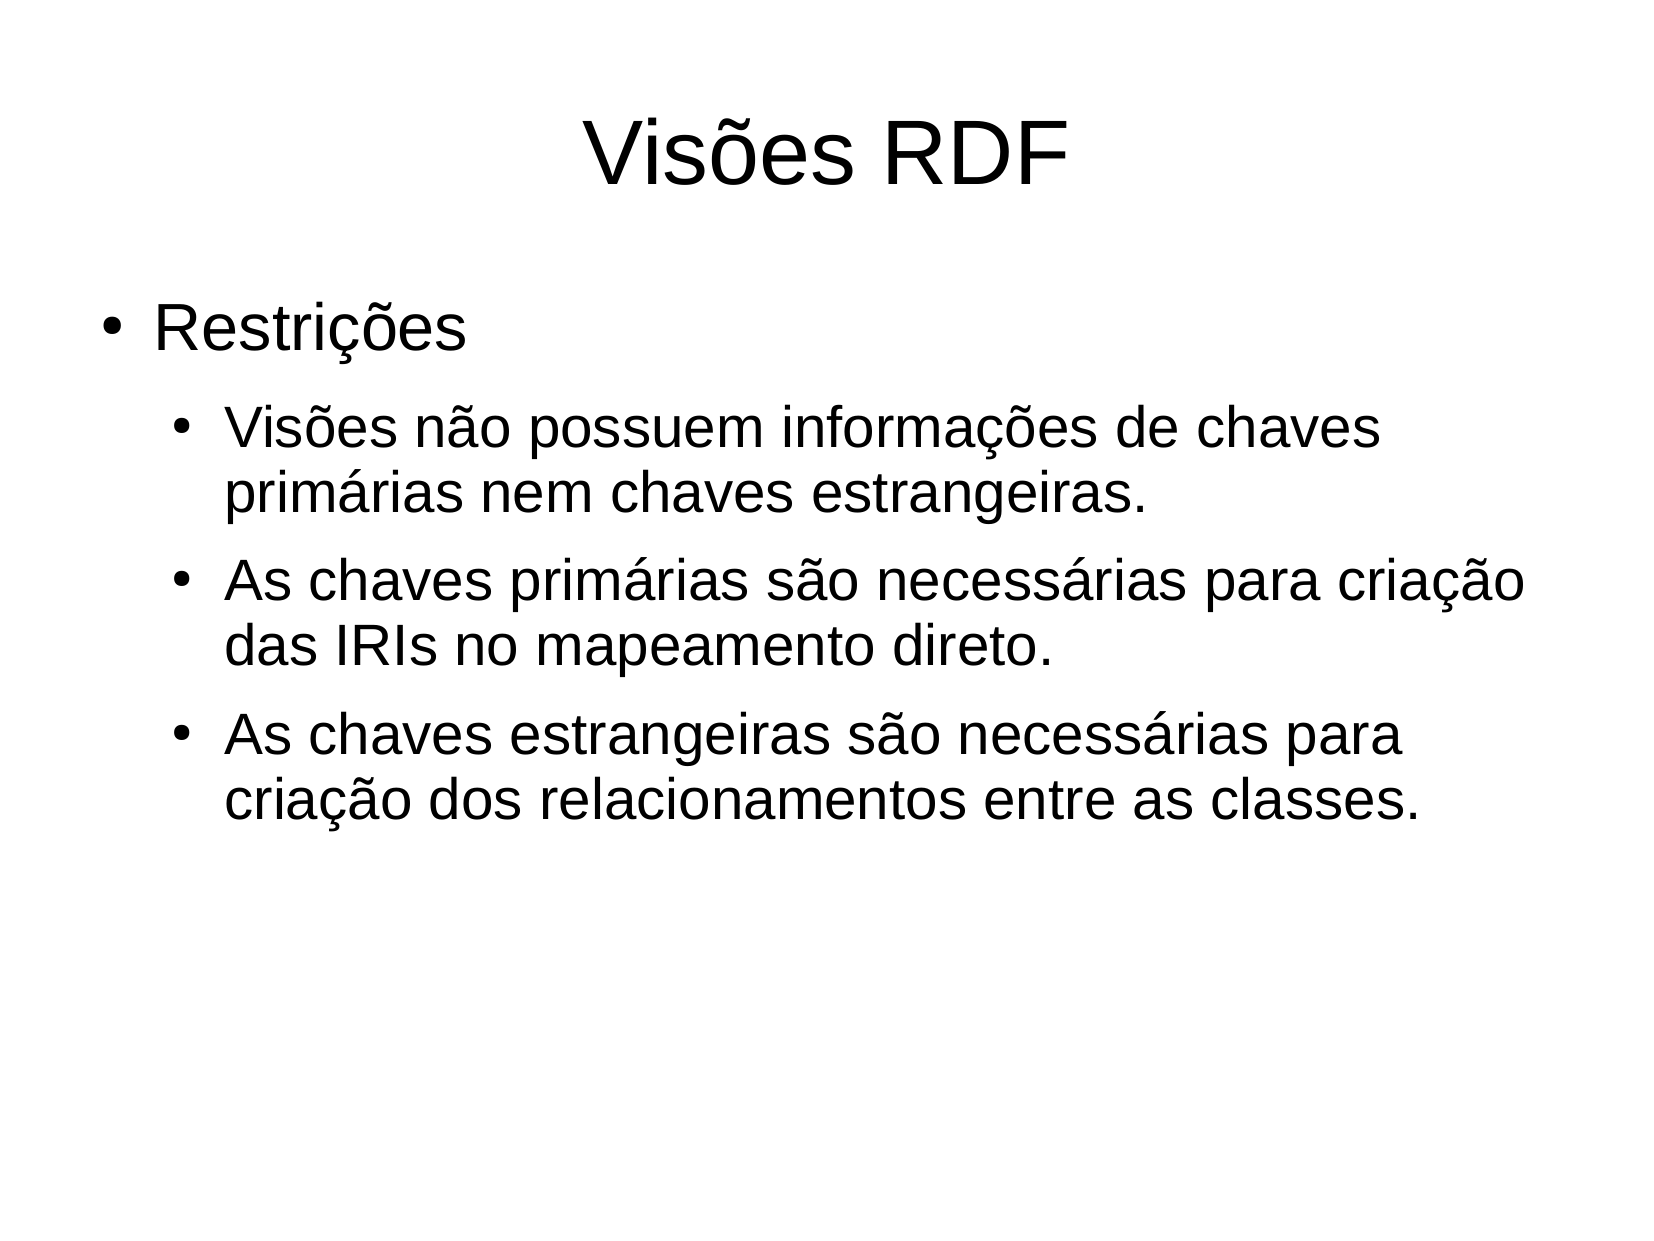

# Visões RDF
Restrições
Visões não possuem informações de chaves primárias nem chaves estrangeiras.
As chaves primárias são necessárias para criação das IRIs no mapeamento direto.
As chaves estrangeiras são necessárias para criação dos relacionamentos entre as classes.